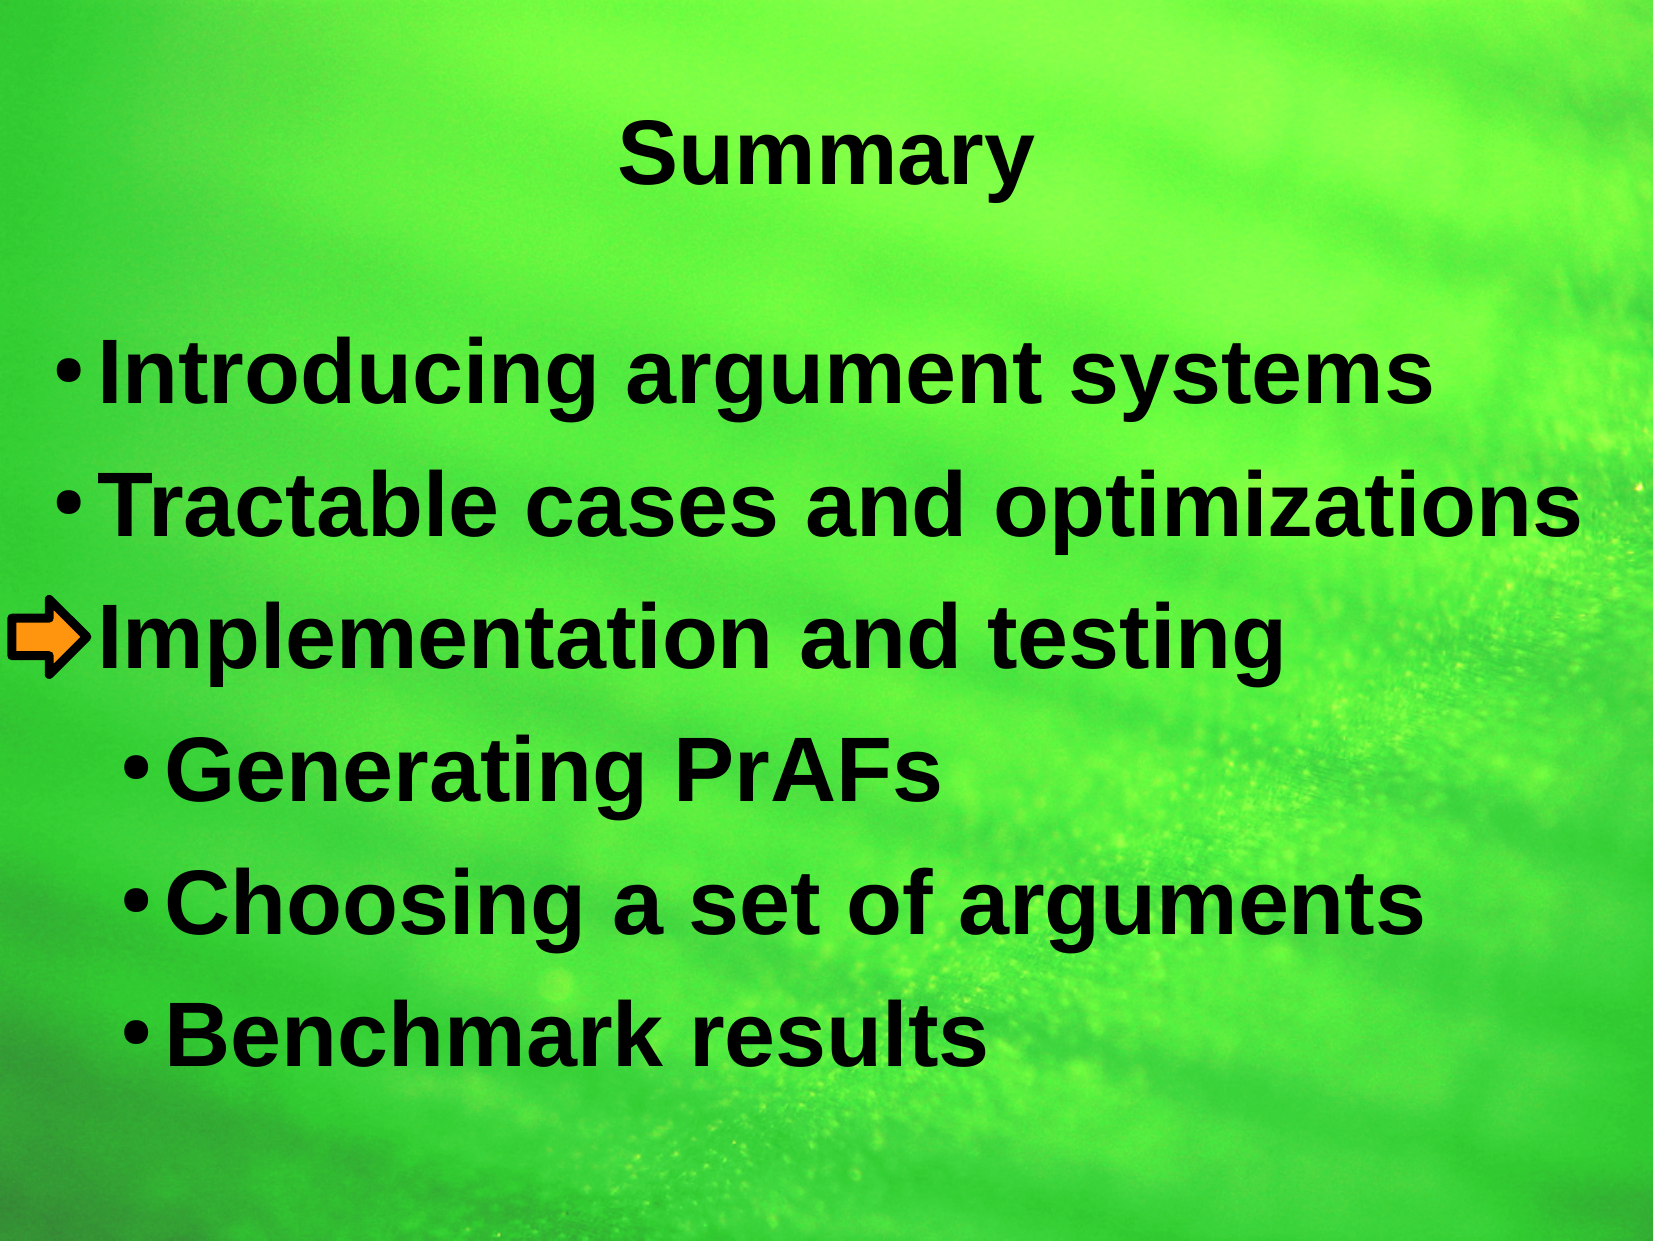

# Summary
Introducing argument systems
Tractable cases and optimizations
Implementation and testing
Generating PrAFs
Choosing a set of arguments
Benchmark results